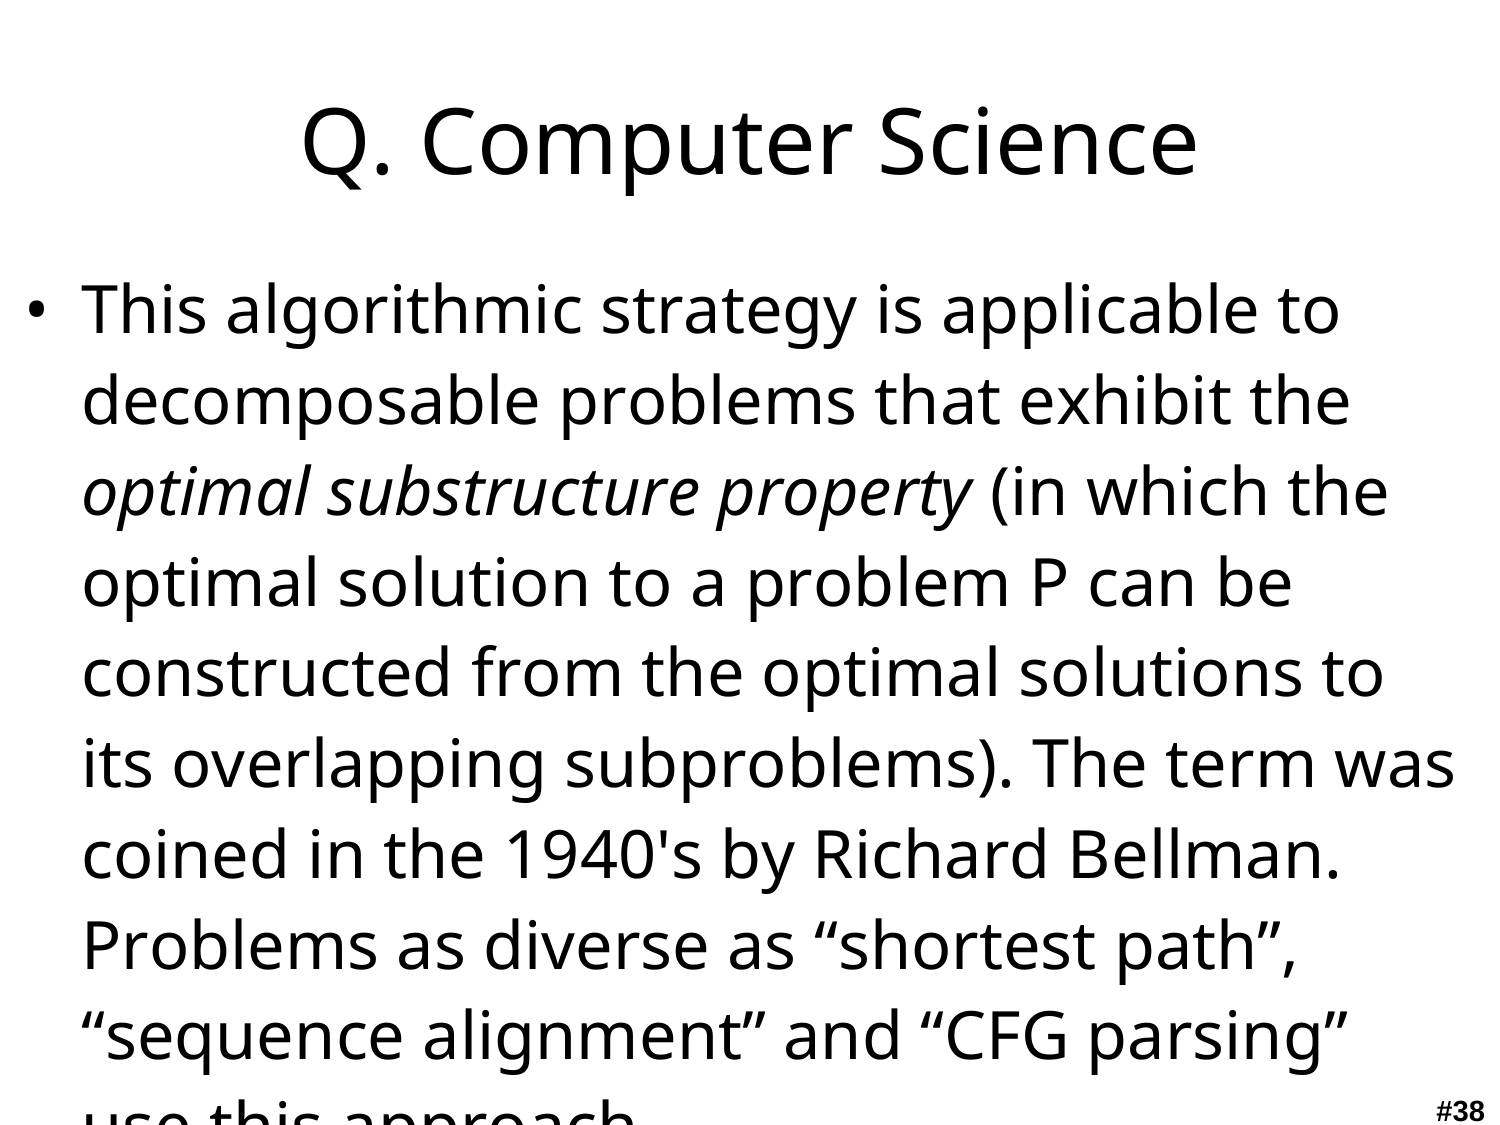

# Q. Computer Science
This algorithmic strategy is applicable to decomposable problems that exhibit the optimal substructure property (in which the optimal solution to a problem P can be constructed from the optimal solutions to its overlapping subproblems). The term was coined in the 1940's by Richard Bellman. Problems as diverse as “shortest path”, “sequence alignment” and “CFG parsing” use this approach.
38